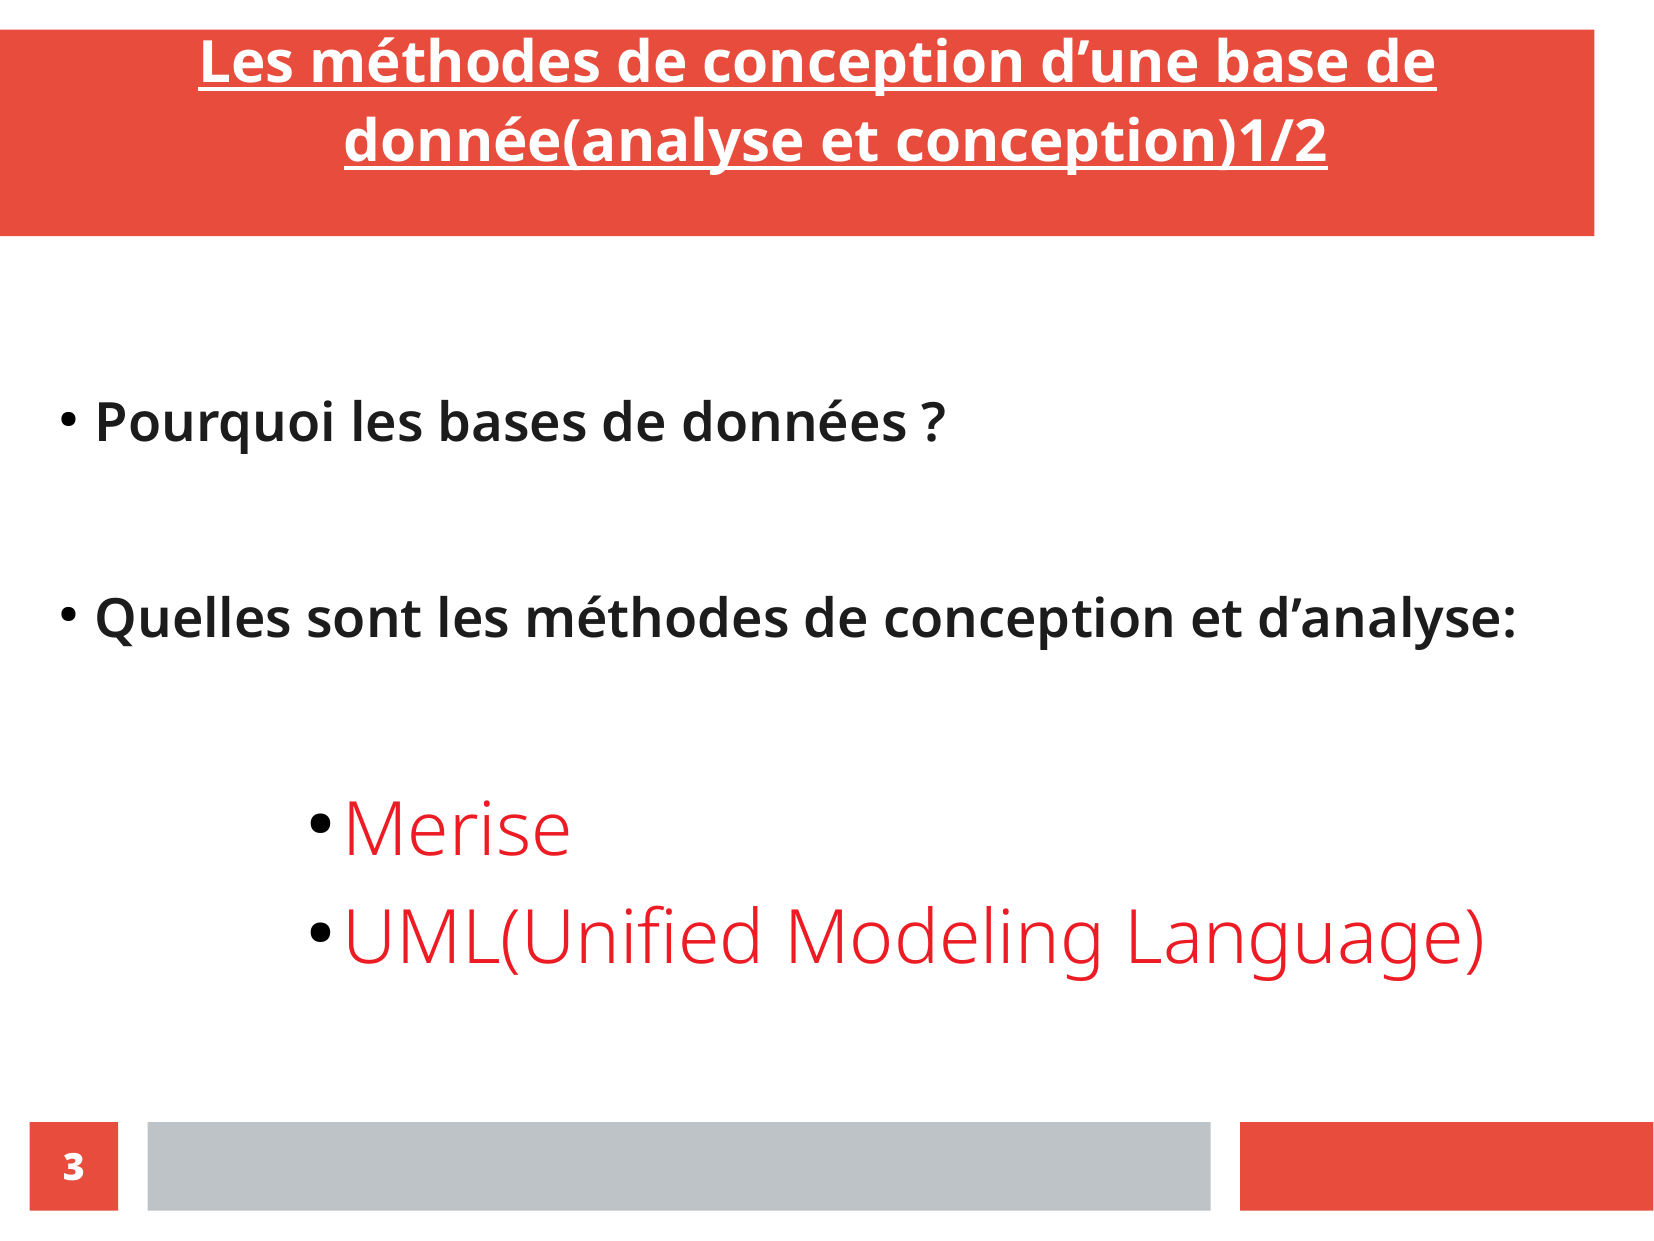

# Les méthodes de conception d’une base de donnée(analyse et conception)1/2
Pourquoi les bases de données ?
Quelles sont les méthodes de conception et d’analyse:
Merise
UML(Unified Modeling Language)
3